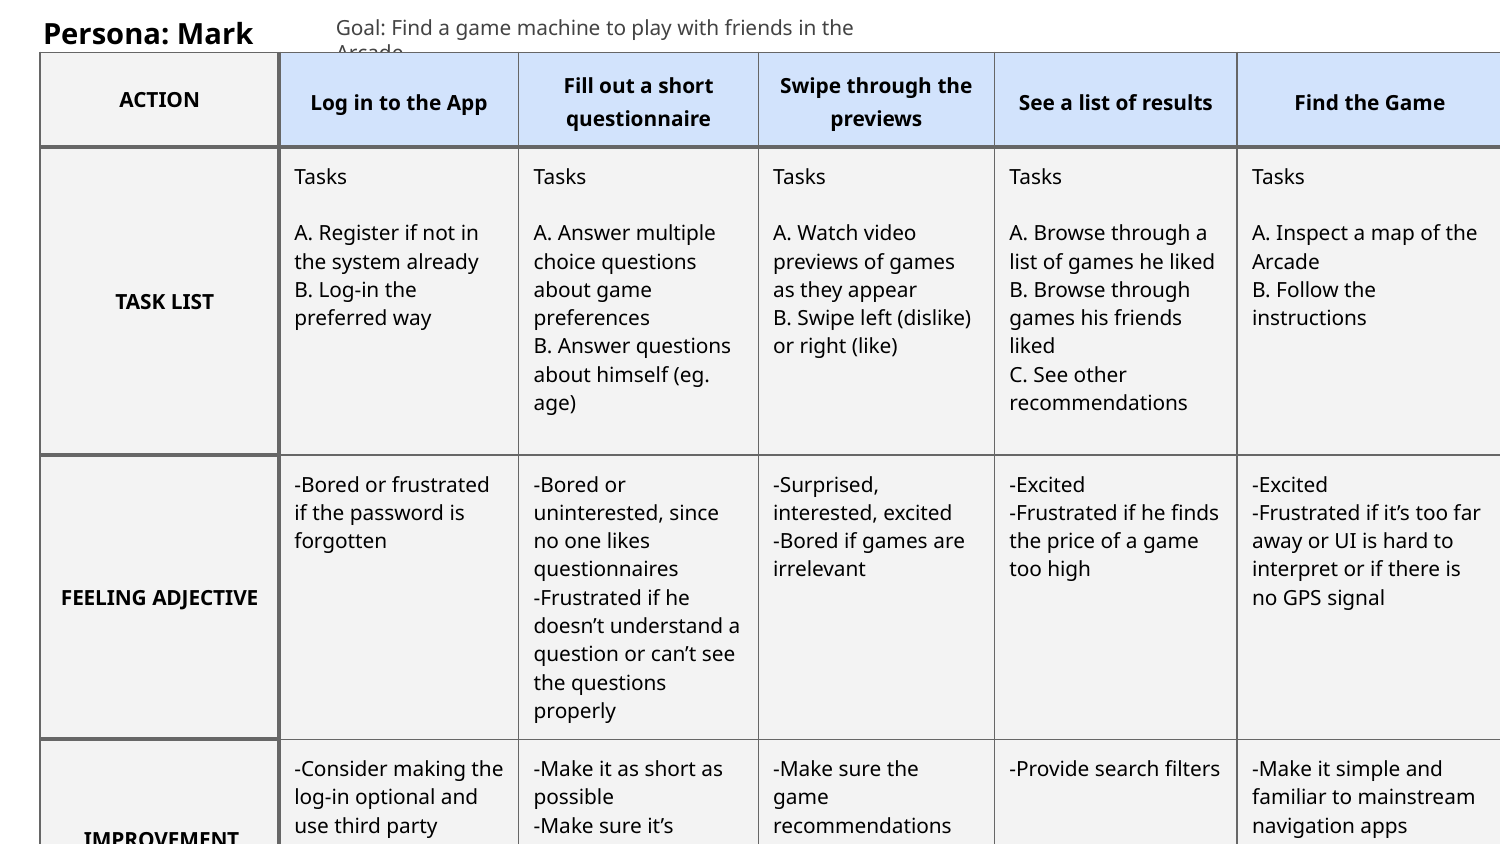

Persona: Mark
Goal: Find a game machine to play with friends in the Arcade
| ACTION | Log in to the App | Fill out a short questionnaire | Swipe through the previews | See a list of results | Find the Game |
| --- | --- | --- | --- | --- | --- |
| TASK LIST | Tasks A. Register if not in the system already B. Log-in the preferred way | Tasks A. Answer multiple choice questions about game preferences B. Answer questions about himself (eg. age) | Tasks A. Watch video previews of games as they appear B. Swipe left (dislike) or right (like) | Tasks A. Browse through a list of games he liked B. Browse through games his friends liked C. See other recommendations | Tasks A. Inspect a map of the Arcade B. Follow the instructions |
| FEELING ADJECTIVE | -Bored or frustrated if the password is forgotten | -Bored or uninterested, since no one likes questionnaires -Frustrated if he doesn’t understand a question or can’t see the questions properly | -Surprised, interested, excited -Bored if games are irrelevant | -Excited -Frustrated if he finds the price of a game too high | -Excited -Frustrated if it’s too far away or UI is hard to interpret or if there is no GPS signal |
| IMPROVEMENT OPPORTUNITIES | -Consider making the log-in optional and use third party authentication | -Make it as short as possible -Make sure it’s available in different languages and supports visually impaired people | -Make sure the game recommendations are tailored to his taste | -Provide search filters | -Make it simple and familiar to mainstream navigation apps |